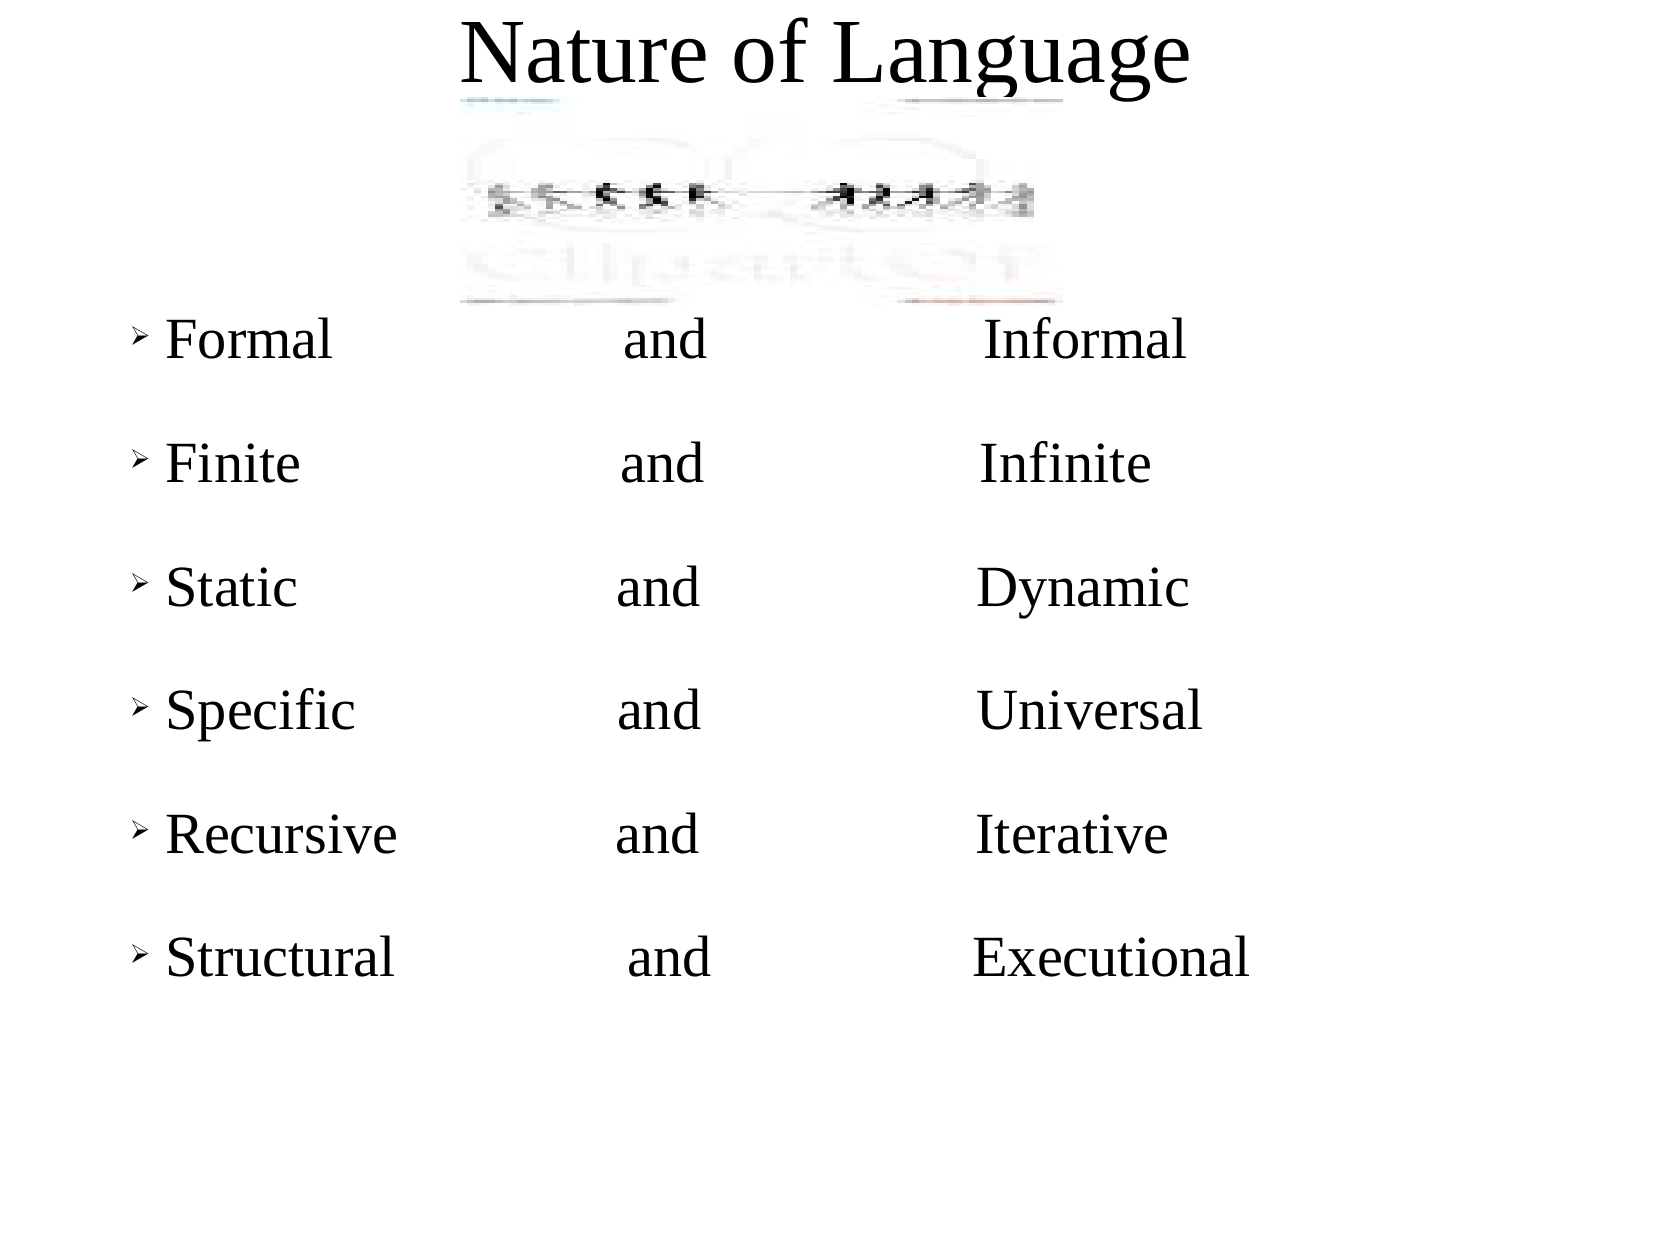

# Nature of Language
Formal and Informal
Finite and Infinite
Static and Dynamic
Specific and Universal
Recursive and Iterative
Structural and Executional